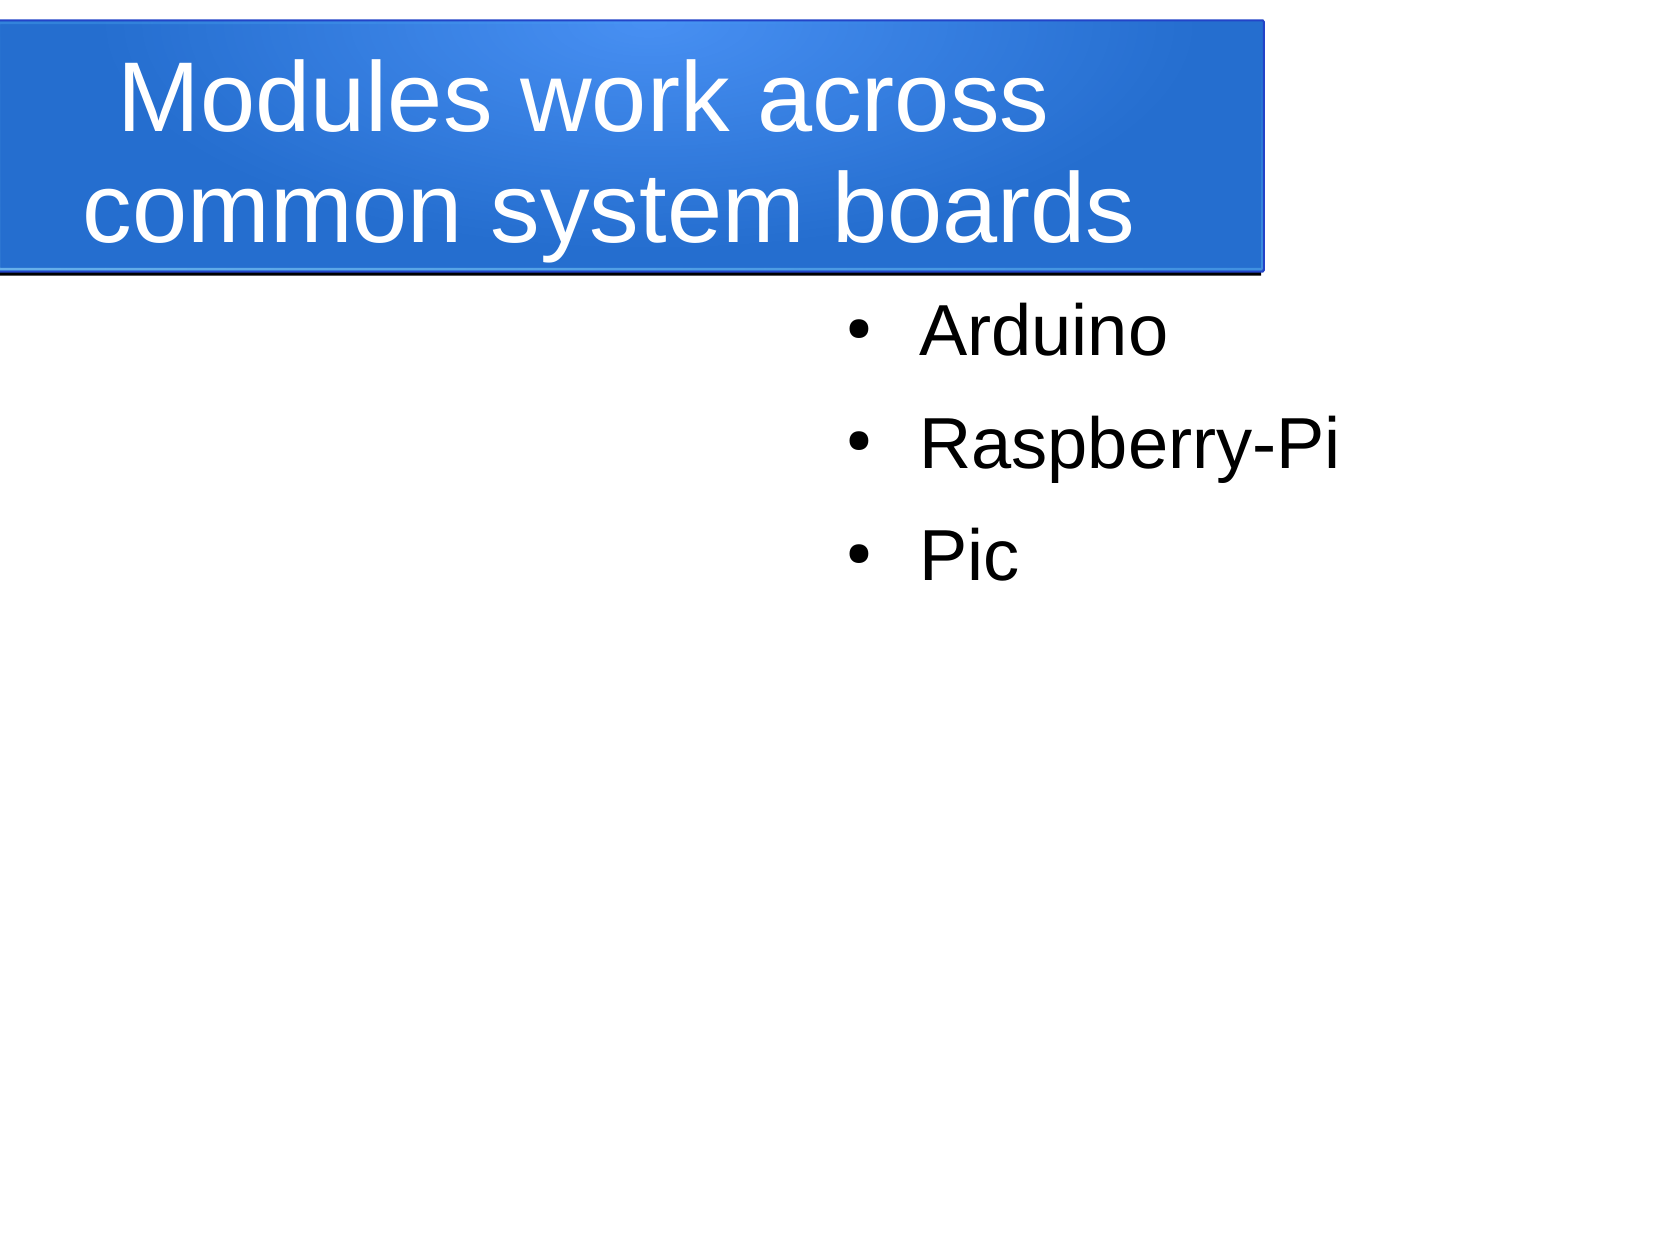

# Modules work across common system boards
 Arduino
 Raspberry-Pi
 Pic